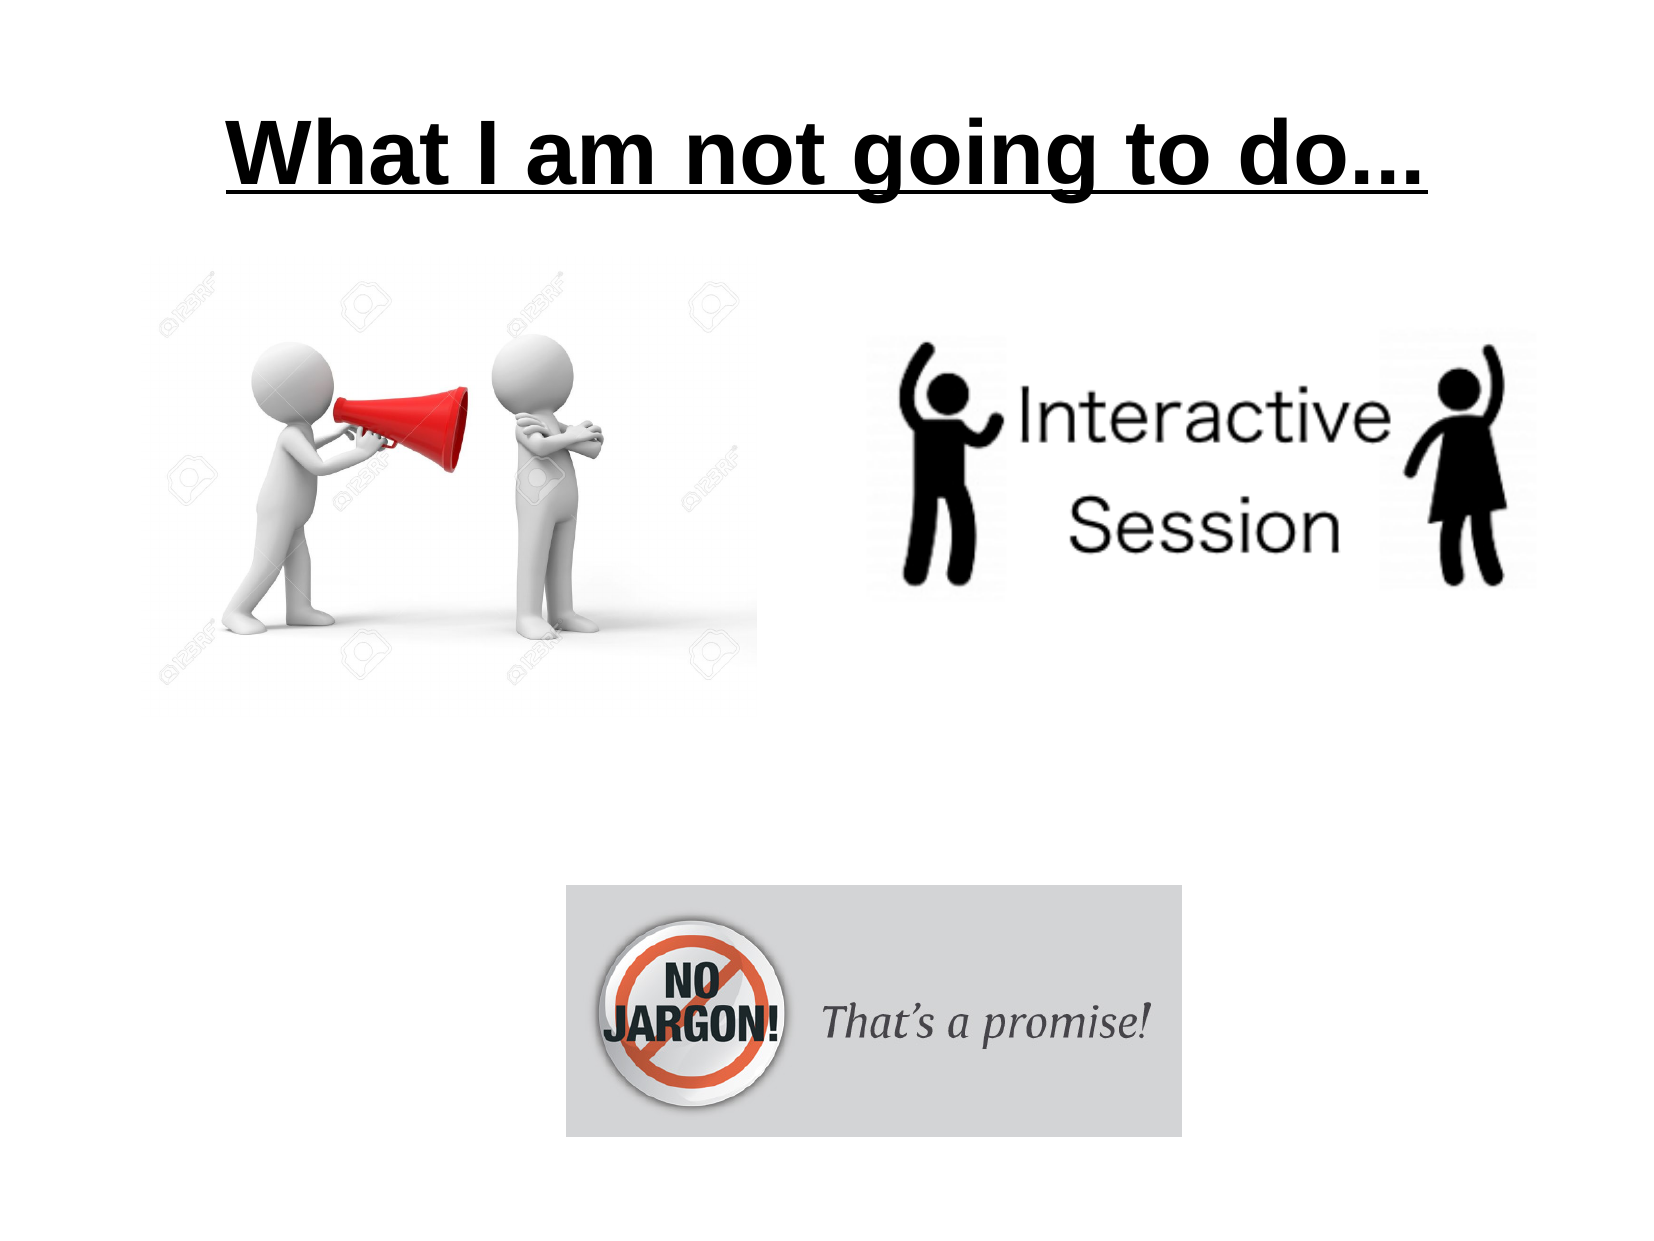

# What I am not going to do...